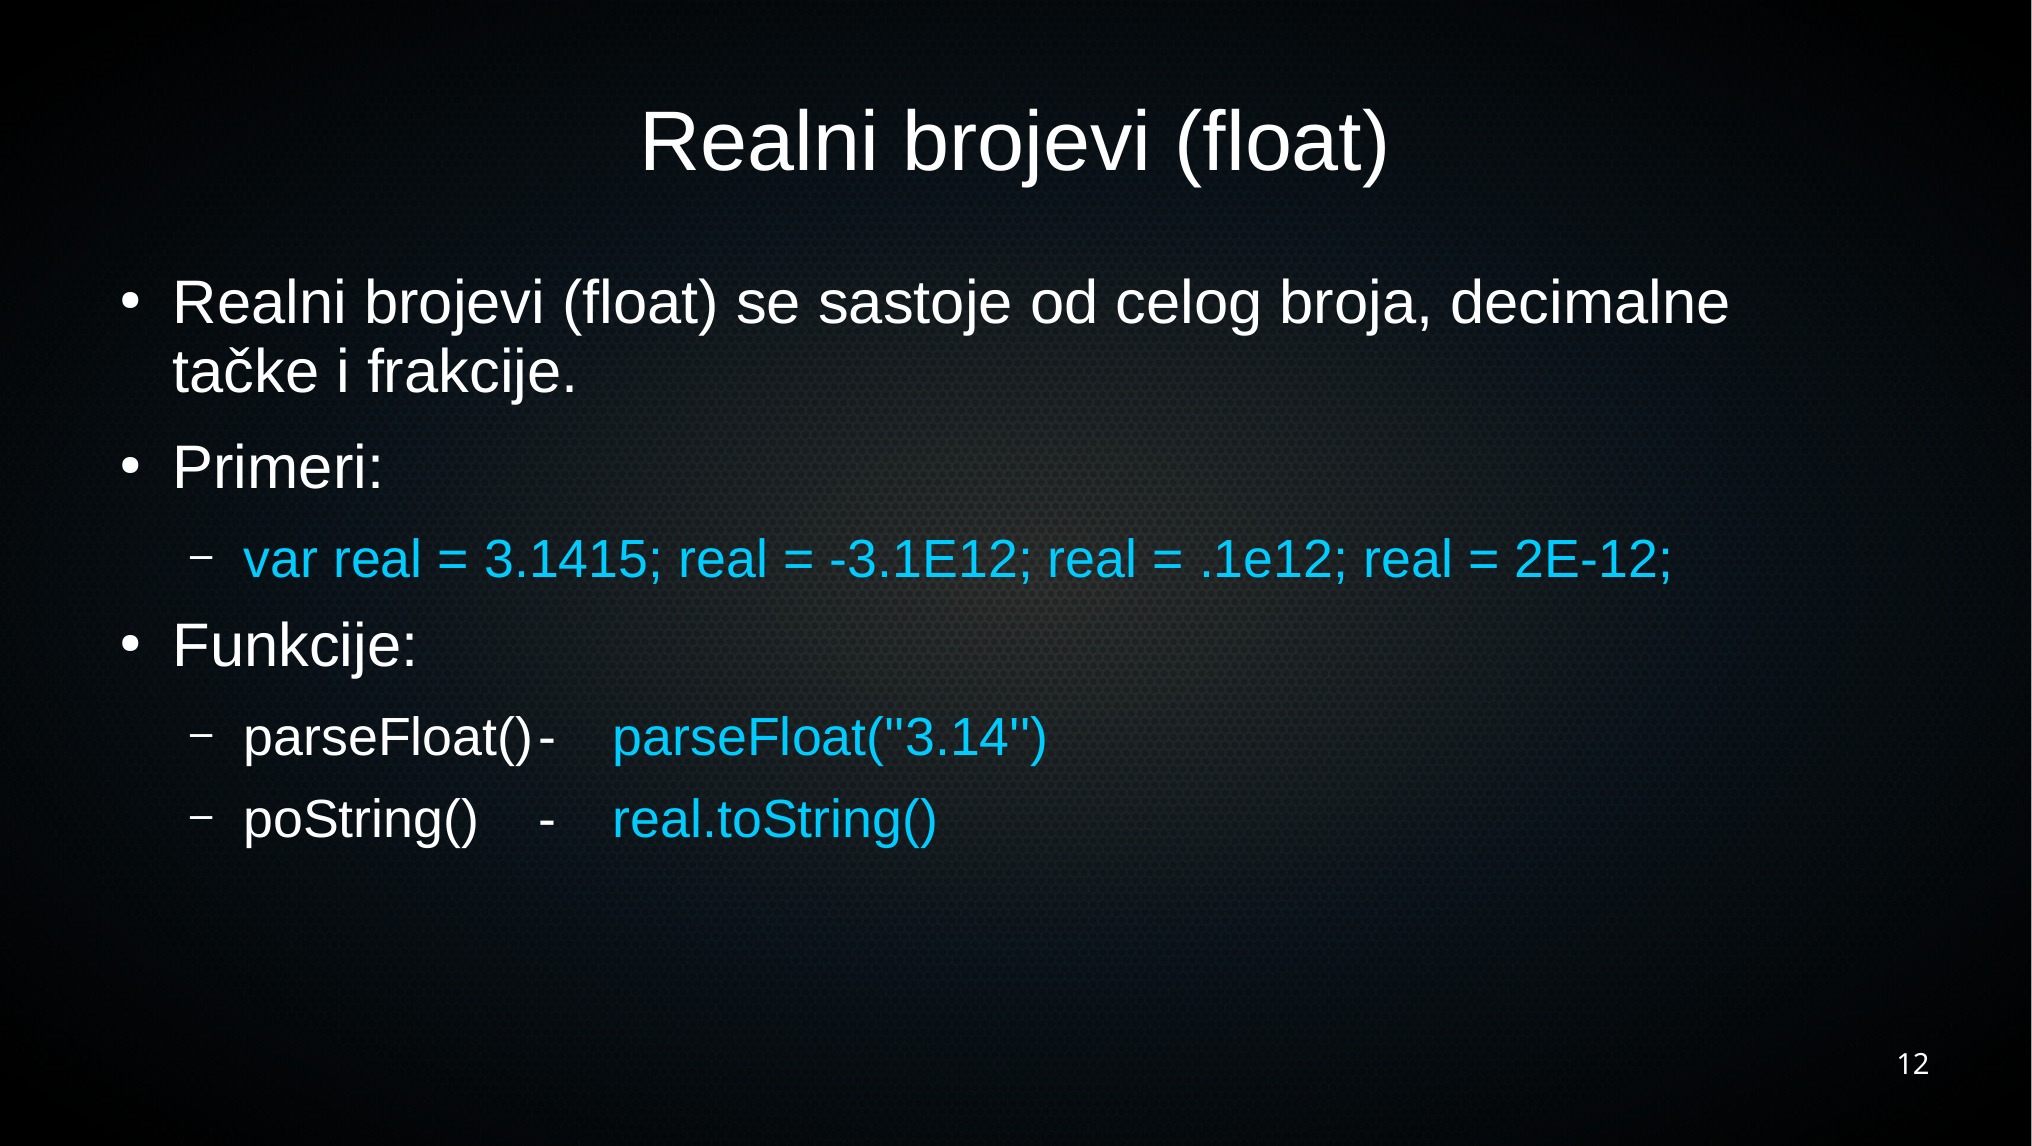

# Realni brojevi (float)
Realni brojevi (float) se sastoje od celog broja, decimalne tačke i frakcije.
Primeri:
var real = 3.1415; real = -3.1E12; real = .1e12; real = 2E-12;
Funkcije:
parseFloat()	-	parseFloat(''3.14'')
poString()	-	real.toString()
12